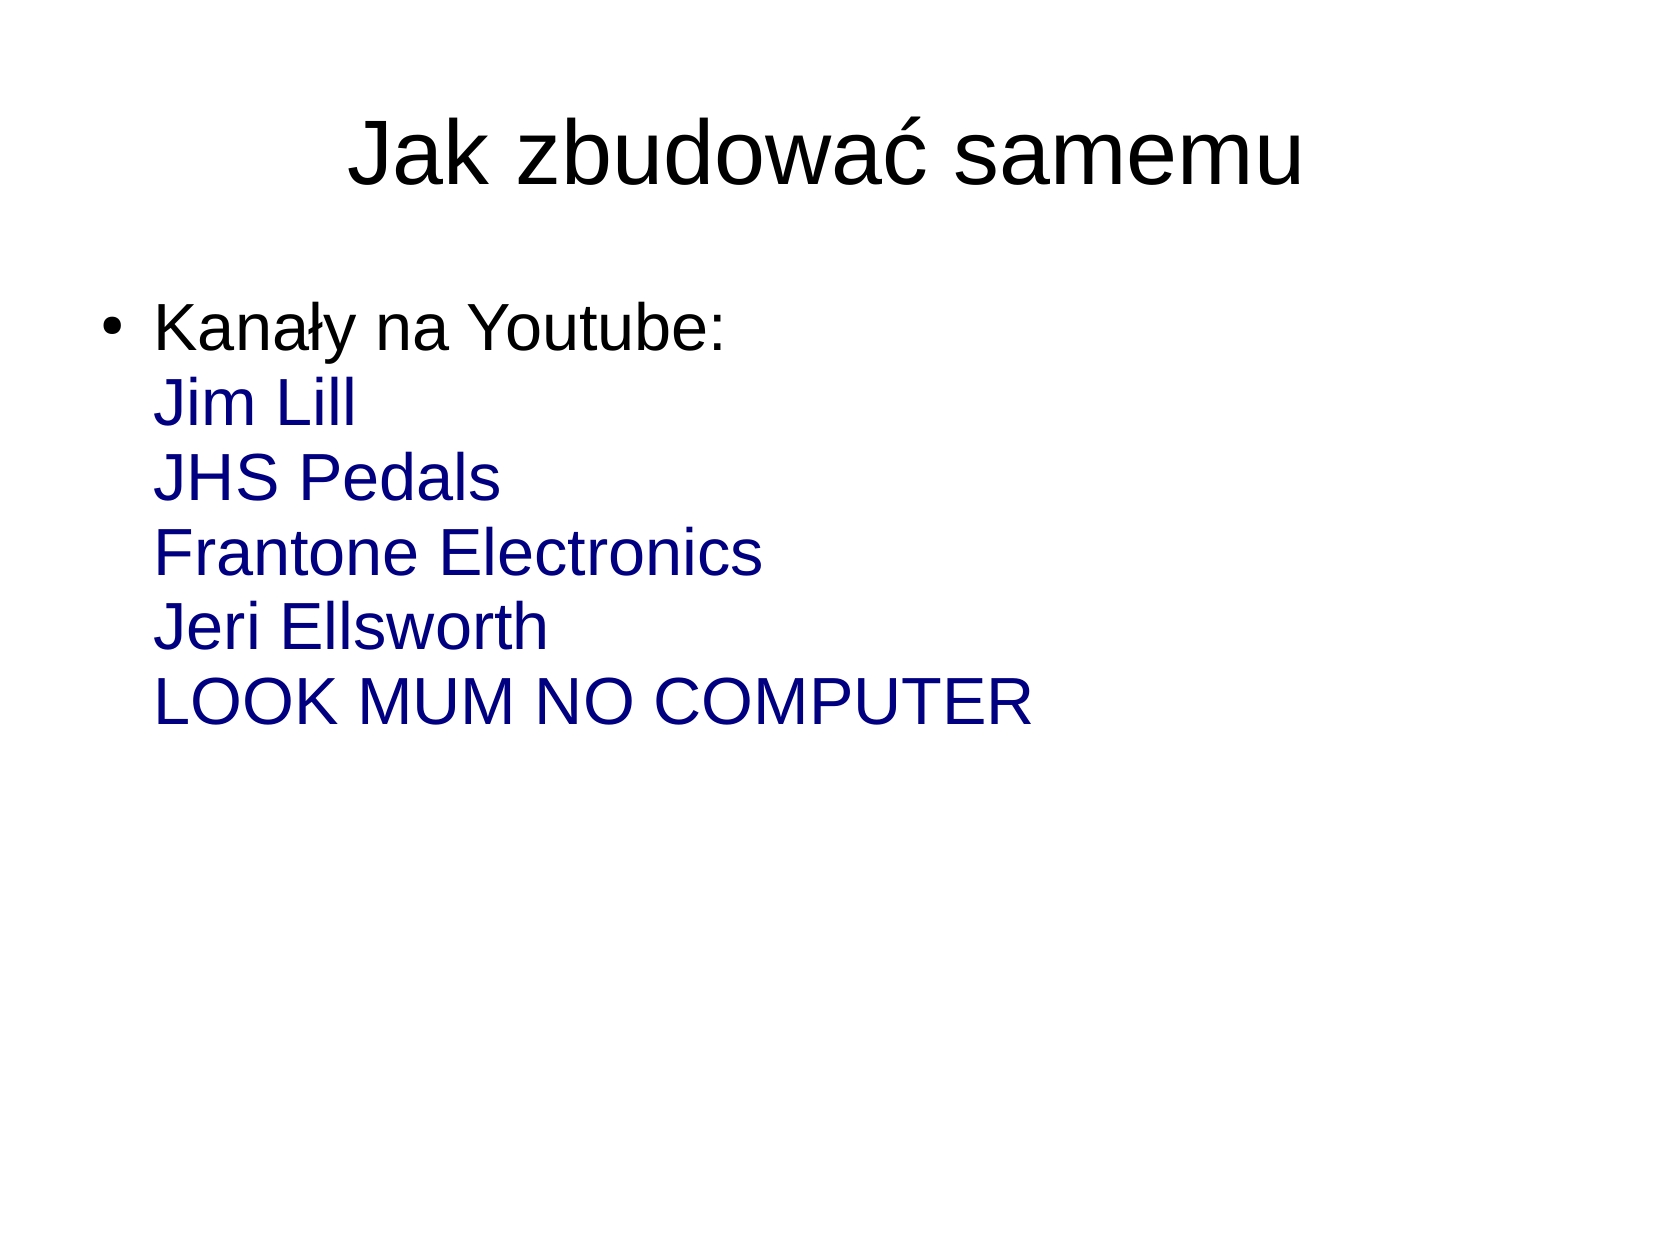

# Jak zbudować samemu
Kanały na Youtube:
Jim Lill
JHS Pedals
Frantone Electronics
Jeri Ellsworth
LOOK MUM NO COMPUTER